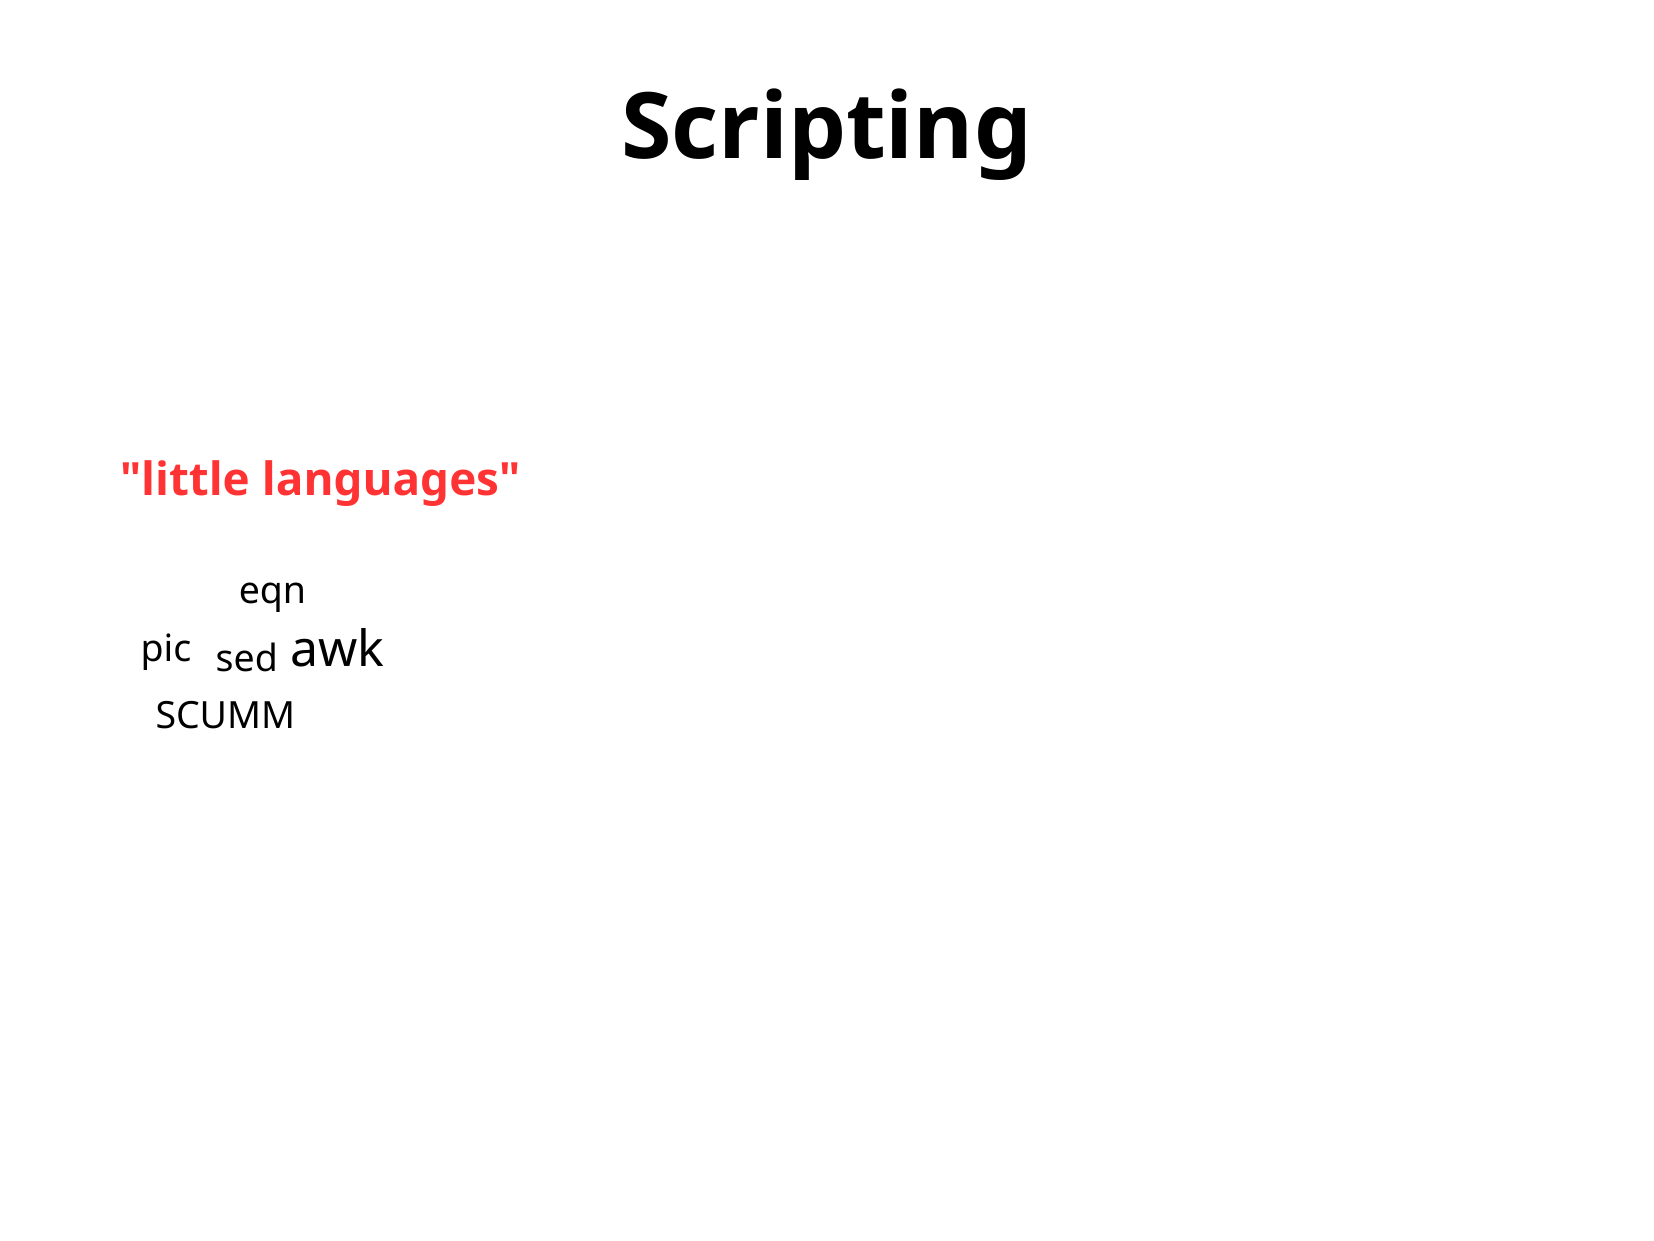

# Scripting
"little languages"
eqn
awk
pic
sed
SCUMM